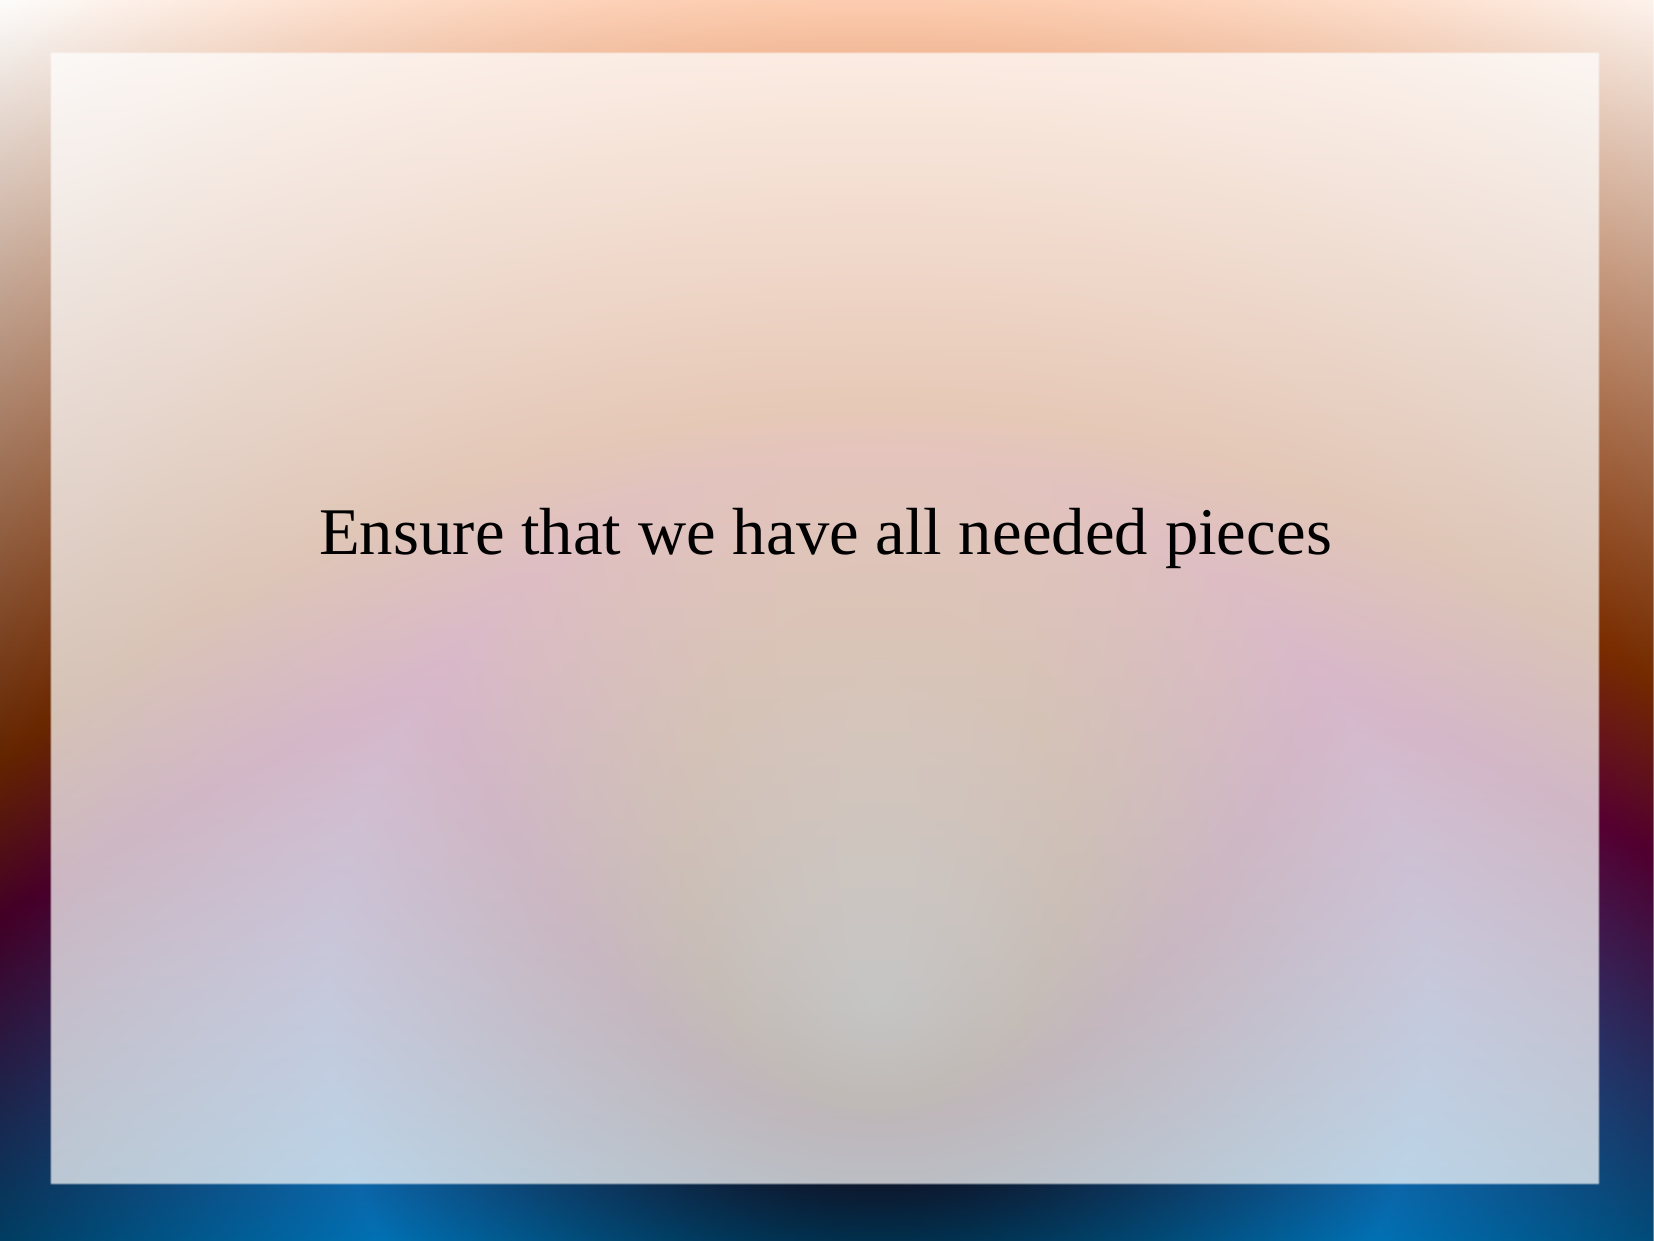

# Ensure that we have all needed pieces